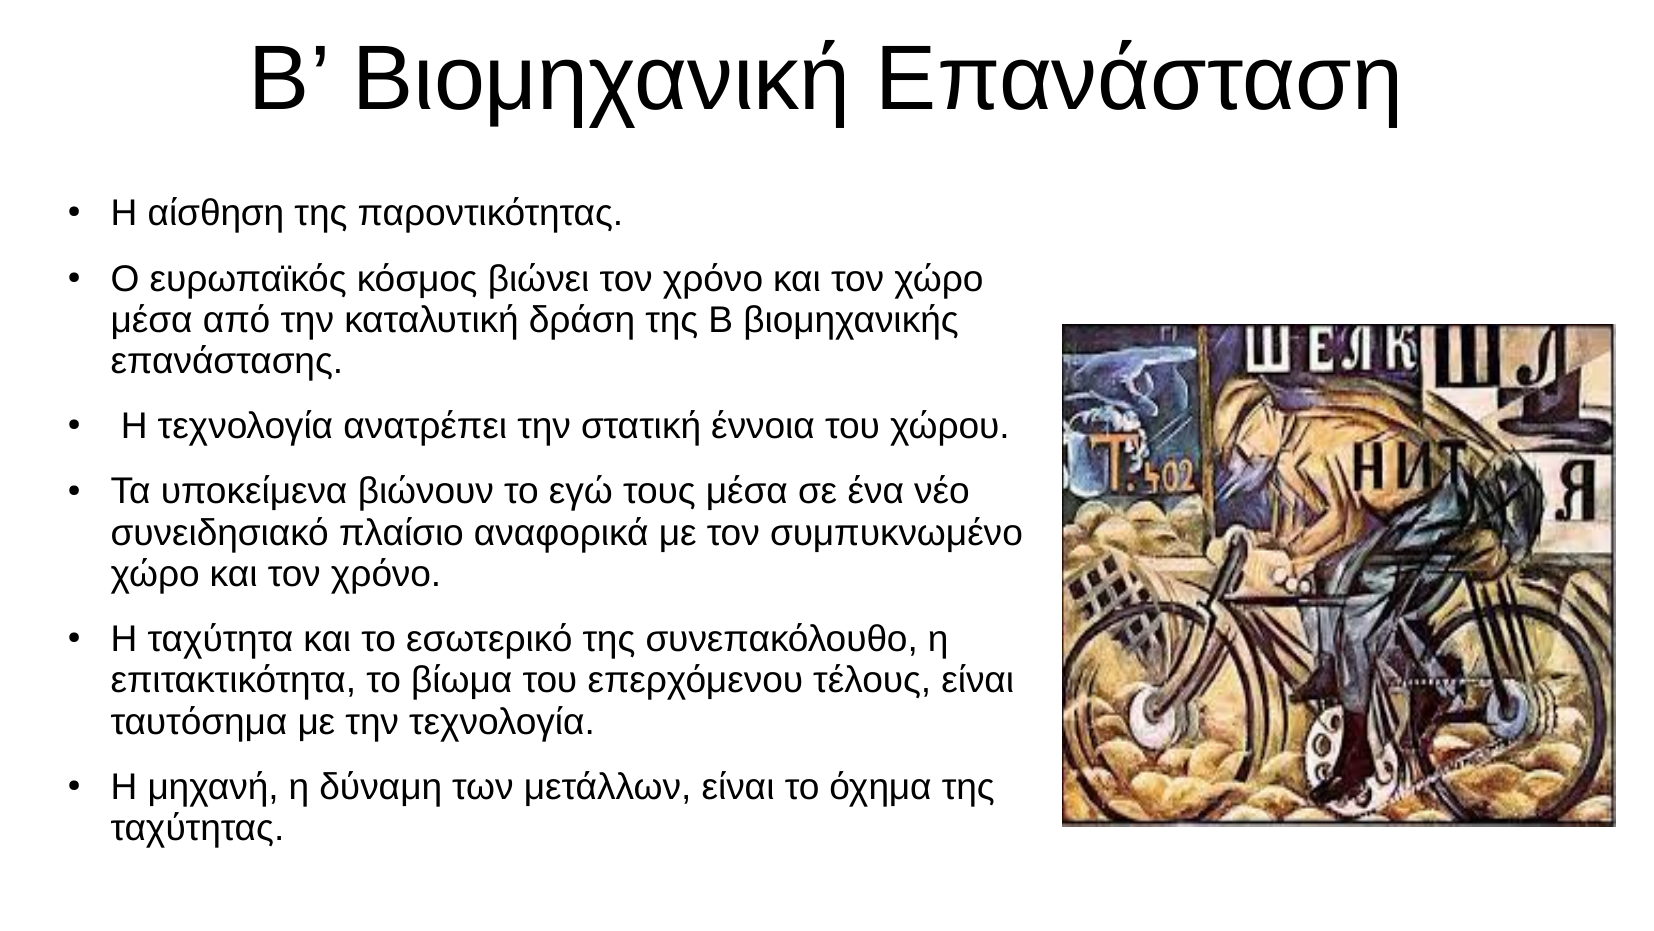

# Β’ Βιομηχανική Επανάσταση
Η αίσθηση της παροντικότητας.
Ο ευρωπαϊκός κόσμος βιώνει τον χρόνο και τον χώρο μέσα από την καταλυτική δράση της Β βιομηχανικής επανάστασης.
 Η τεχνολογία ανατρέπει την στατική έννοια του χώρου.
Τα υποκείμενα βιώνουν το εγώ τους μέσα σε ένα νέο συνειδησιακό πλαίσιο αναφορικά με τον συμπυκνωμένο χώρο και τον χρόνο.
Η ταχύτητα και το εσωτερικό της συνεπακόλουθο, η επιτακτικότητα, το βίωμα του επερχόμενου τέλους, είναι ταυτόσημα με την τεχνολογία.
Η μηχανή, η δύναμη των μετάλλων, είναι το όχημα της ταχύτητας.